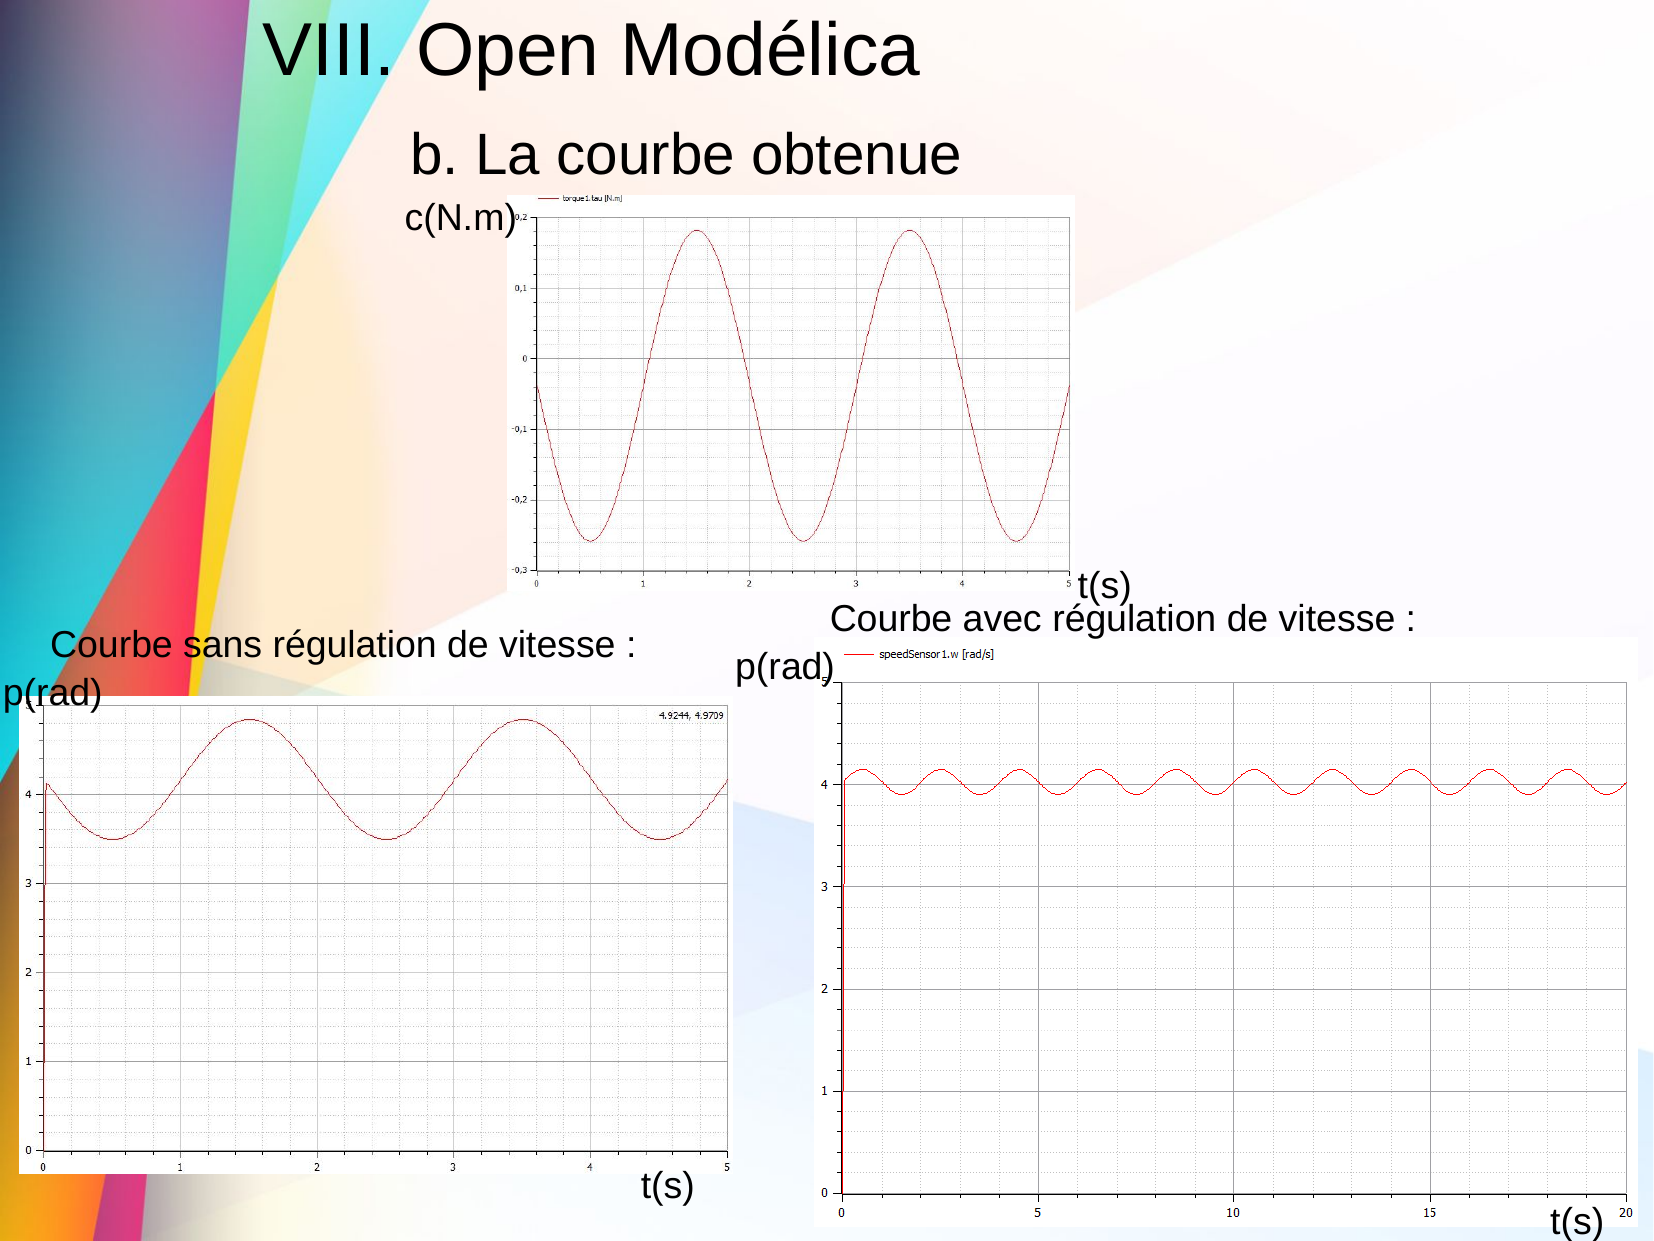

VIII. Open Modélica
		b. La courbe obtenue
c(N.m)
t(s)
Courbe avec régulation de vitesse :
Courbe sans régulation de vitesse :
p(rad)
p(rad)
t(s)
t(s)